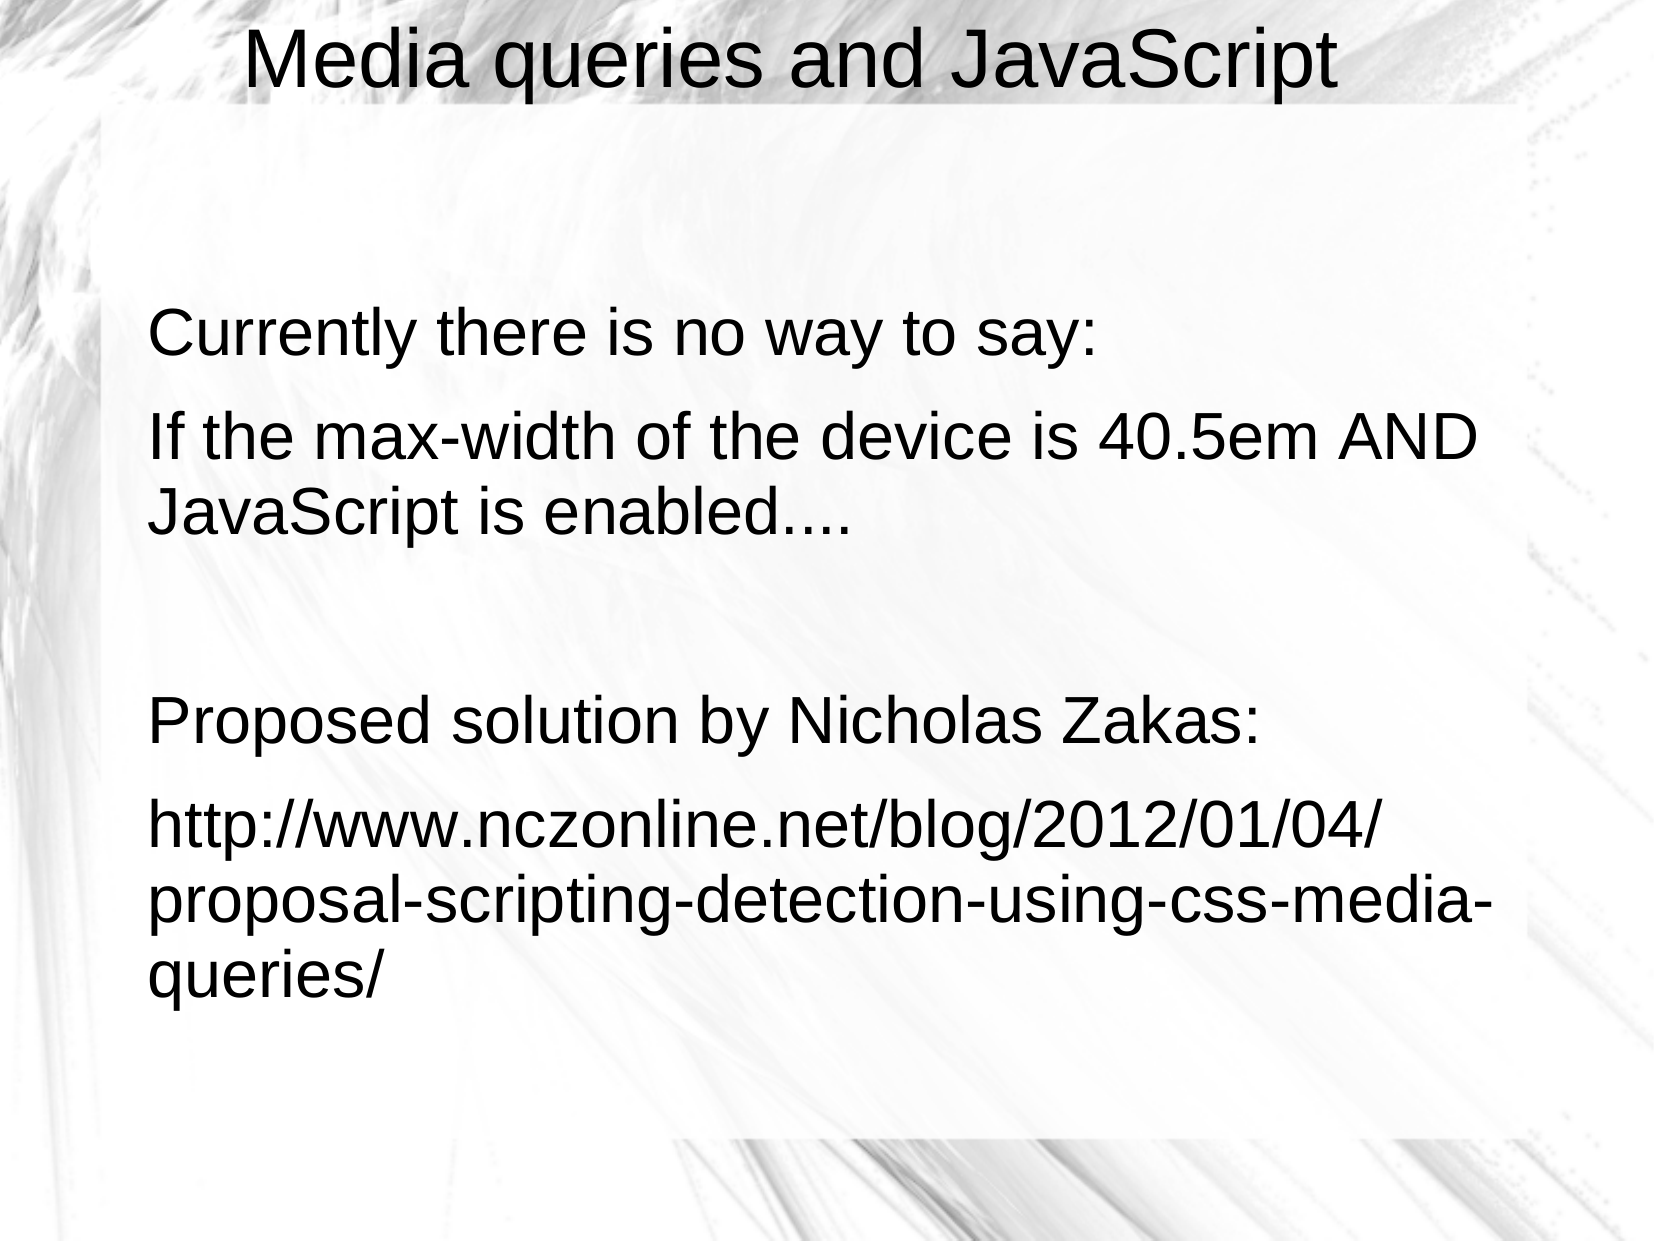

# Media queries and JavaScript
Currently there is no way to say:
If the max-width of the device is 40.5em AND JavaScript is enabled....
Proposed solution by Nicholas Zakas:
http://www.nczonline.net/blog/2012/01/04/proposal-scripting-detection-using-css-media-queries/